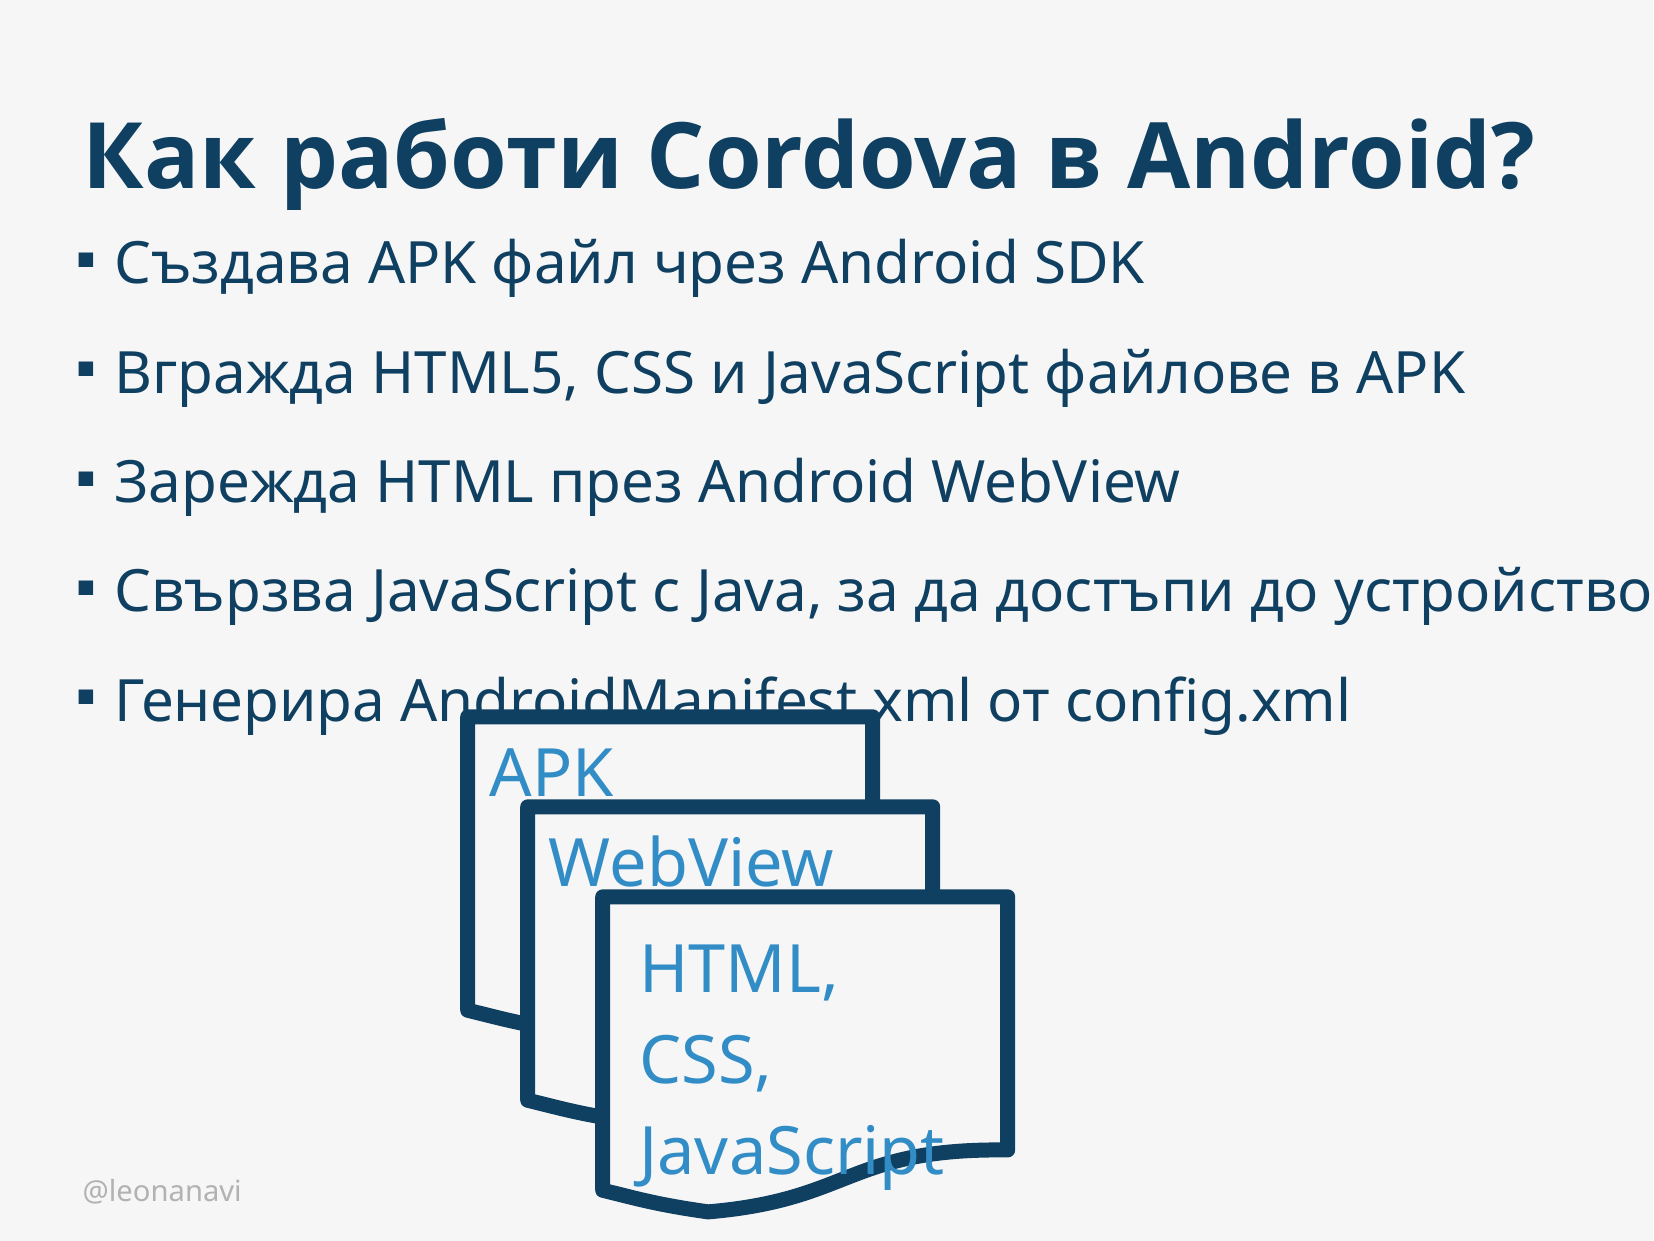

# Как работи Cordova в Android?
Създава APK файл чрез Android SDK
Вгражда HTML5, CSS и JavaScript файлове в APK
Зарежда HTML през Android WebView
Свързва JavaScript с Java, за да достъпи до устройството
Генерира AndroidManifest.xml от config.xml
APK
WebView
HTML, CSS, JavaScript